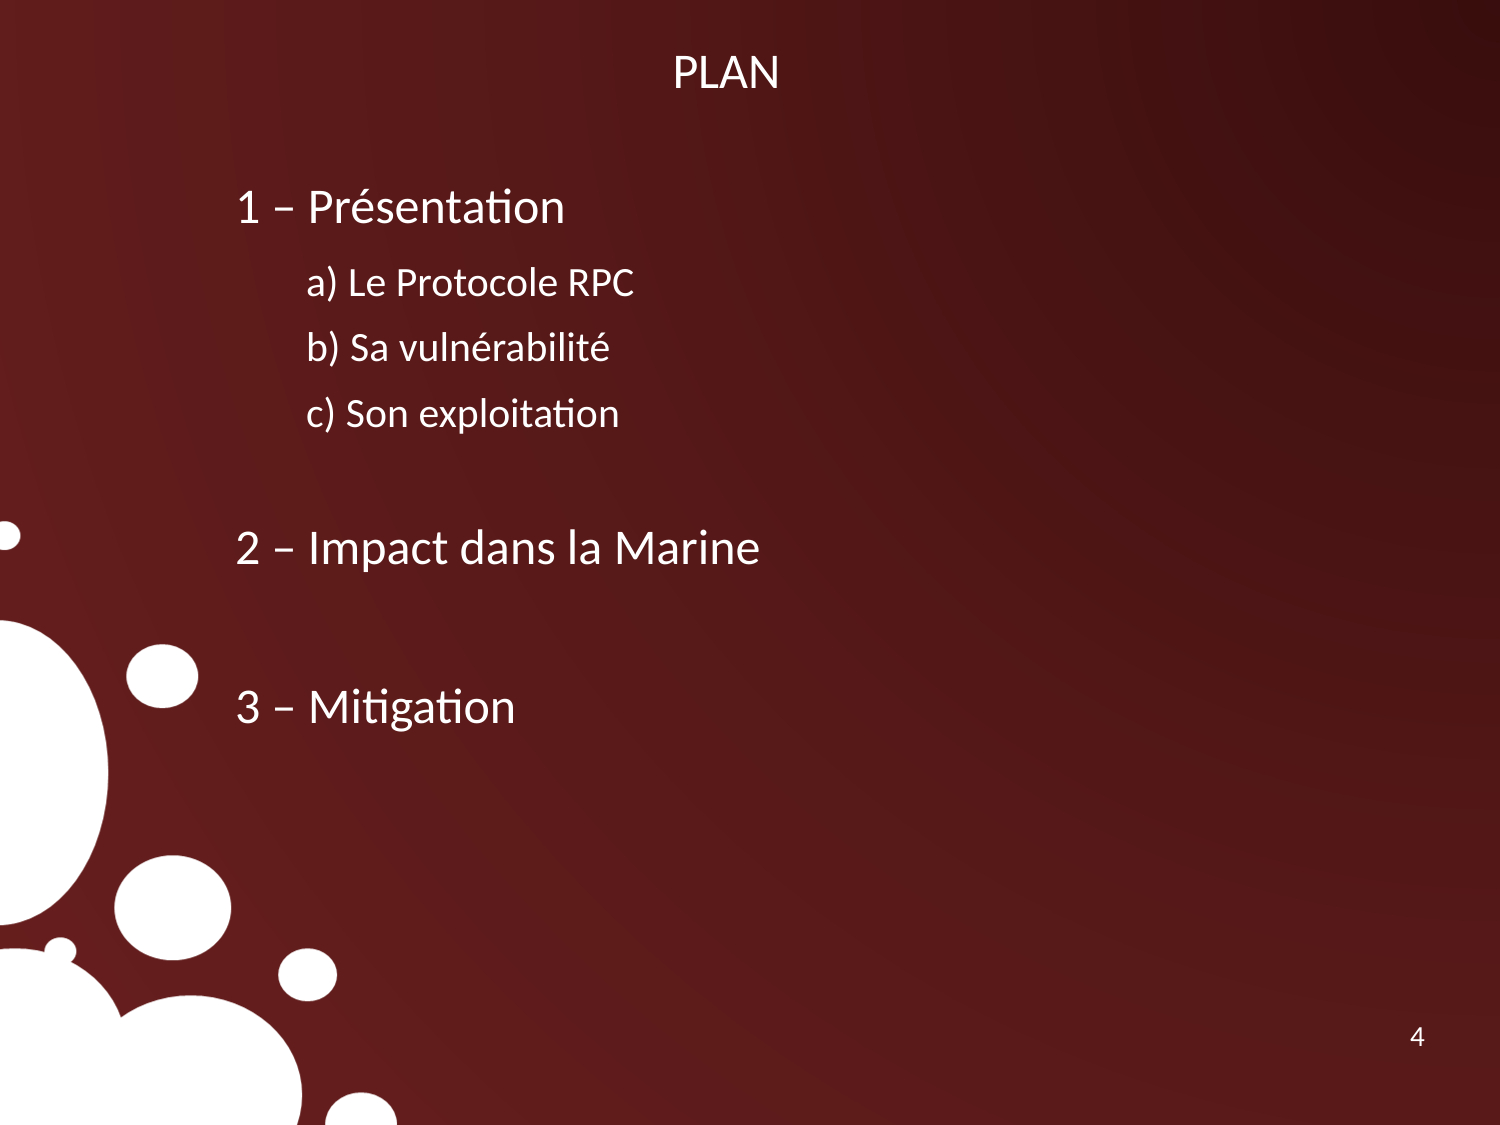

PLAN
# 1 – Présentation
a) Le Protocole RPC
b) Sa vulnérabilité
c) Son exploitation
2 – Impact dans la Marine
3 – Mitigation
4